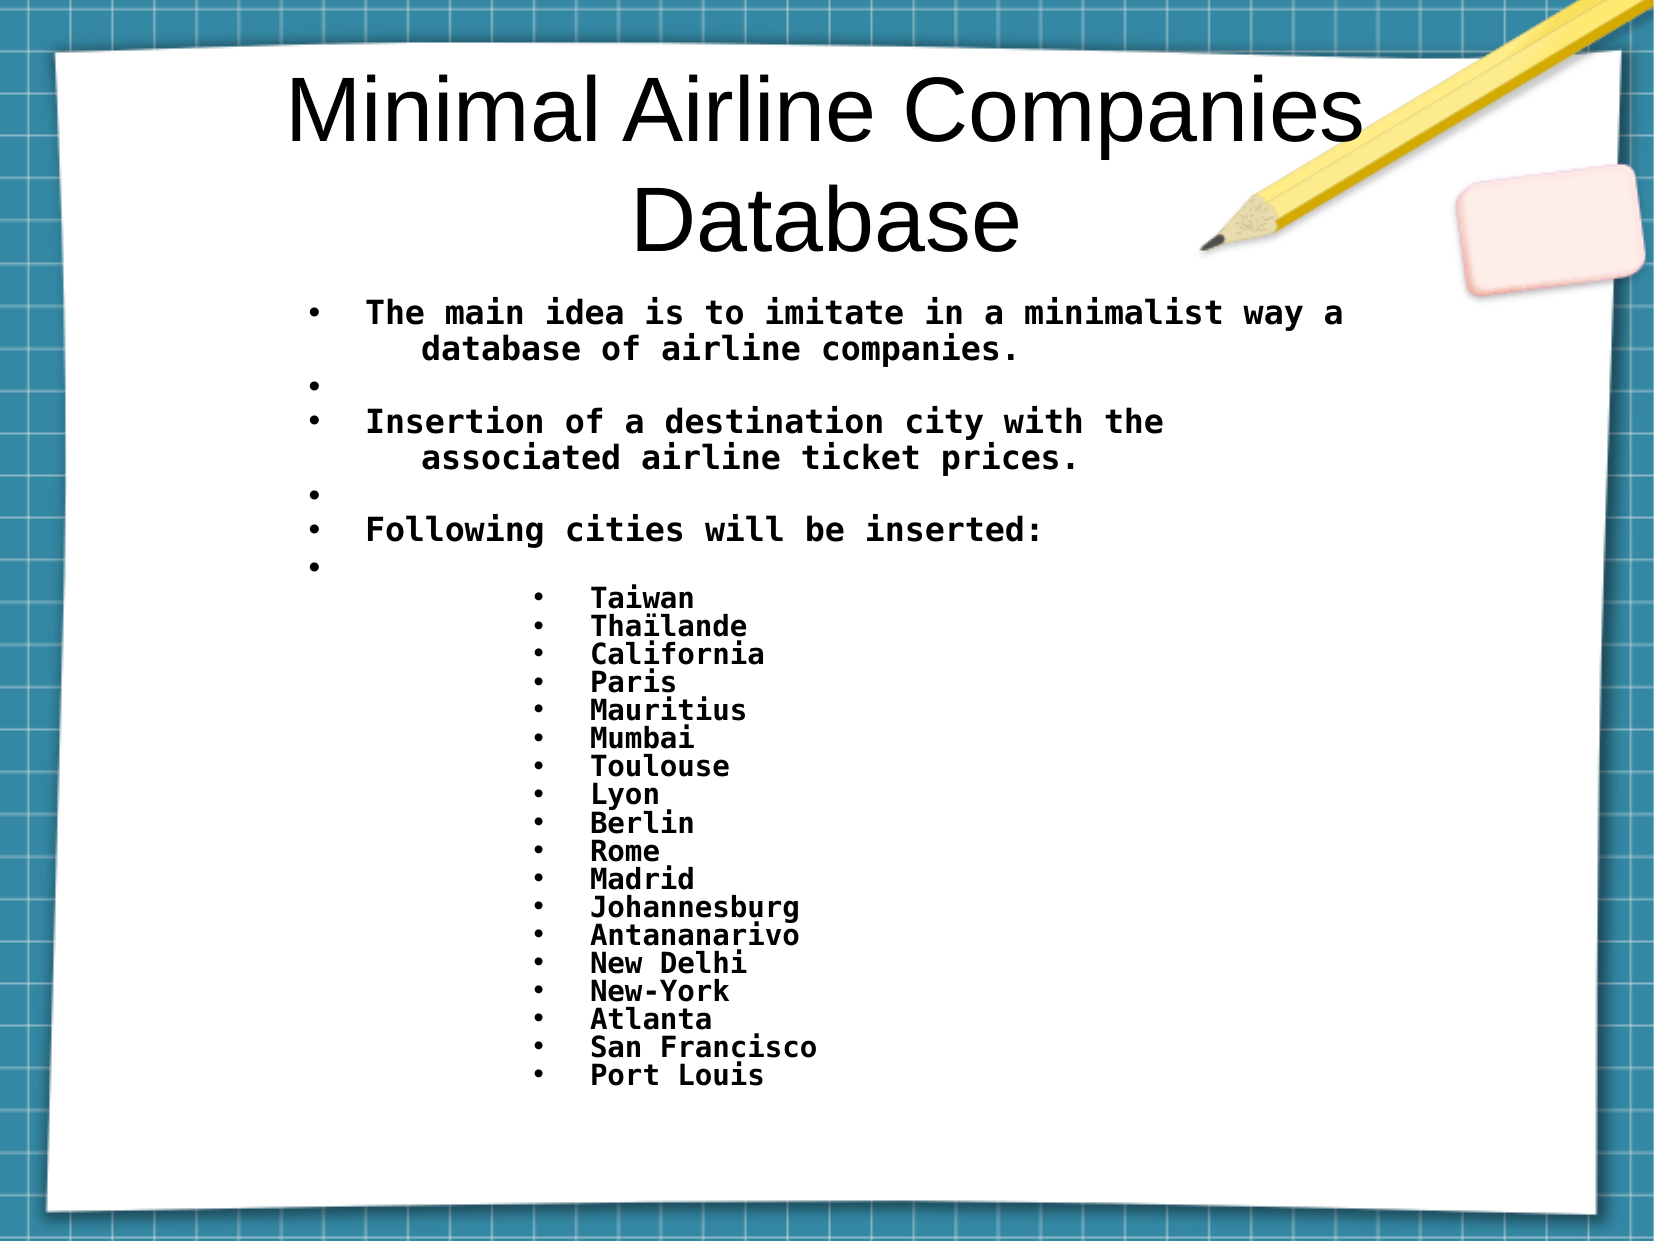

# Minimal Airline Companies Database
The main idea is to imitate in a minimalist way a database of airline companies.
Insertion of a destination city with the associated airline ticket prices.
Following cities will be inserted:
Taiwan
Thaïlande
California
Paris
Mauritius
Mumbai
Toulouse
Lyon
Berlin
Rome
Madrid
Johannesburg
Antananarivo
New Delhi
New-York
Atlanta
San Francisco
Port Louis